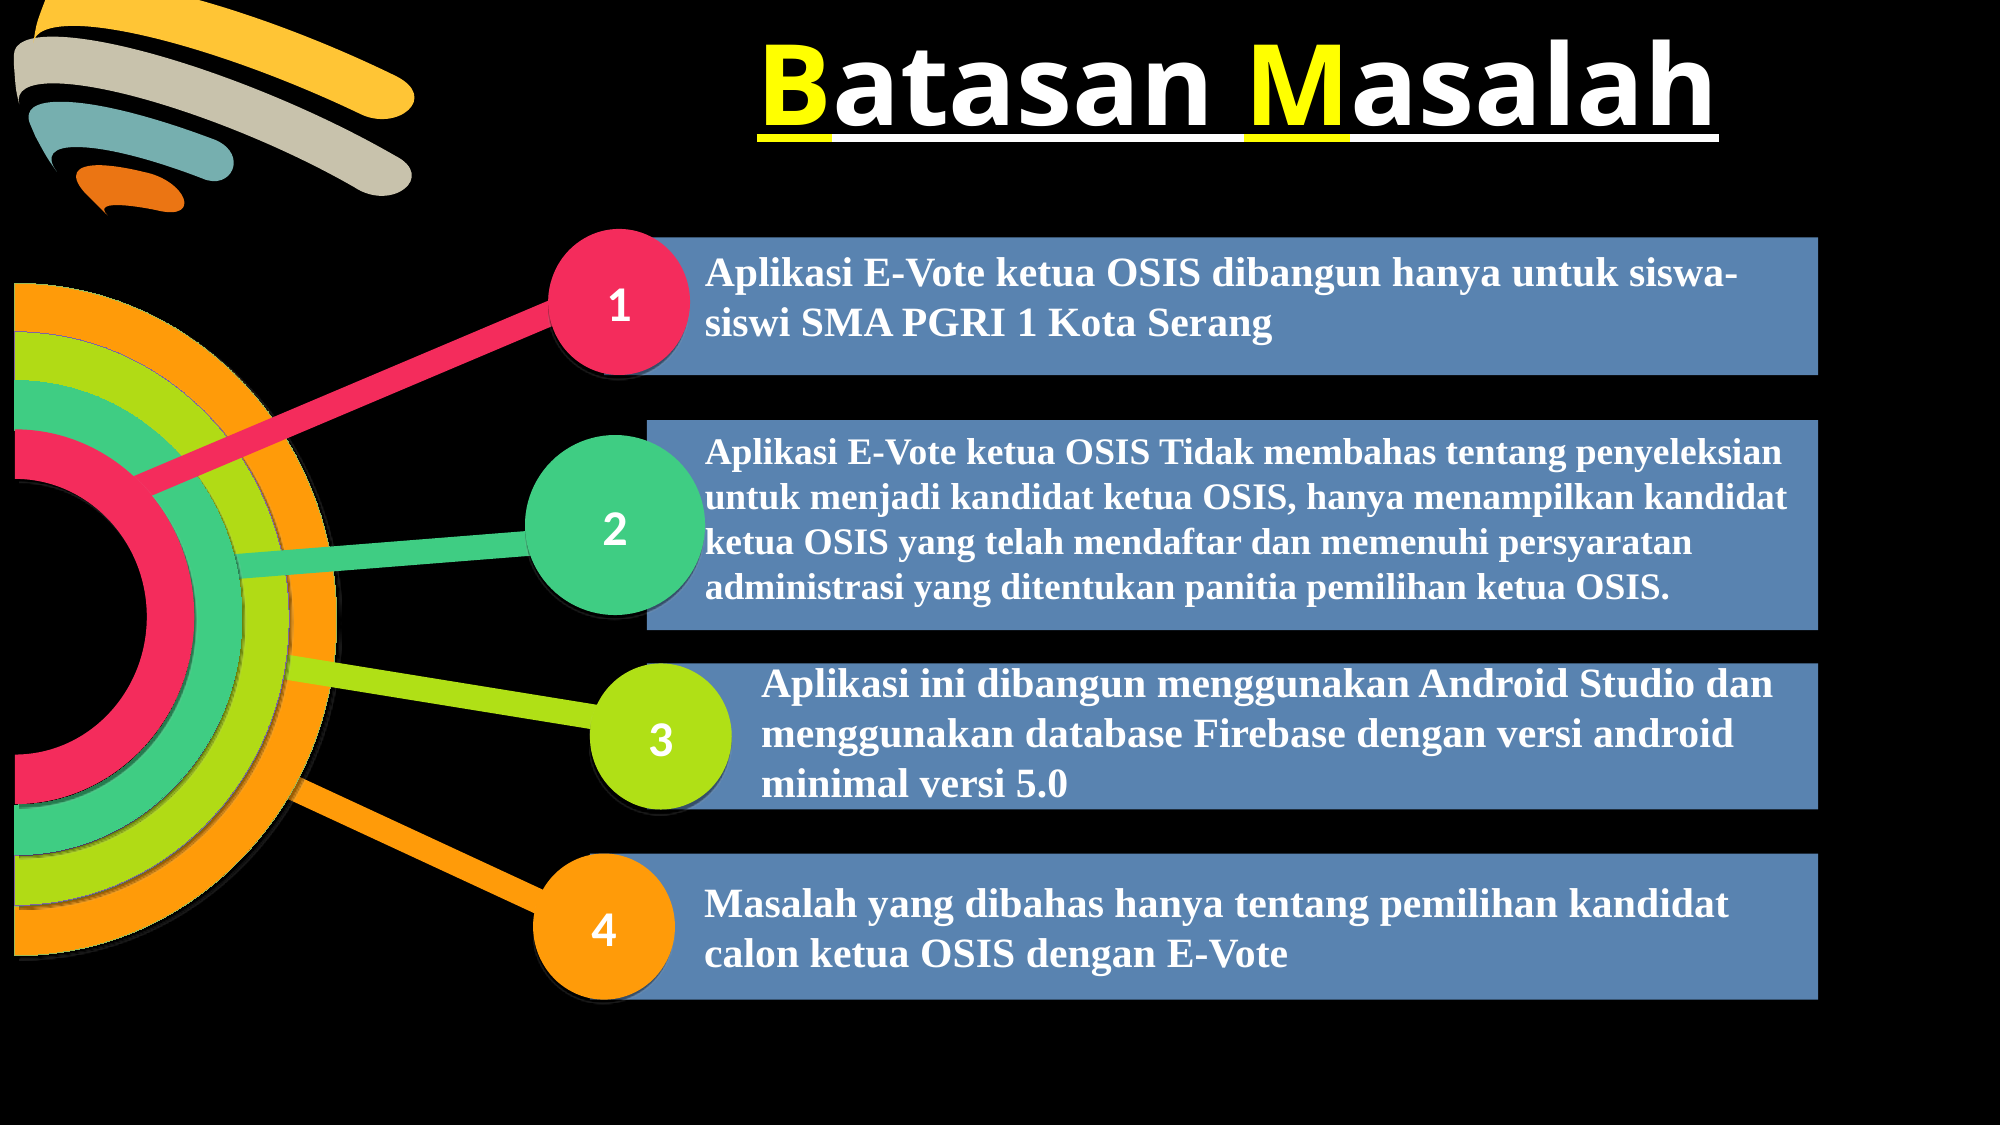

Batasan Masalah
1
Aplikasi E-Vote ketua OSIS dibangun hanya untuk siswa-siswi SMA PGRI 1 Kota Serang
Aplikasi E-Vote ketua OSIS Tidak membahas tentang penyeleksian untuk menjadi kandidat ketua OSIS, hanya menampilkan kandidat ketua OSIS yang telah mendaftar dan memenuhi persyaratan administrasi yang ditentukan panitia pemilihan ketua OSIS.
2
Aplikasi ini dibangun menggunakan Android Studio dan menggunakan database Firebase dengan versi android minimal versi 5.0
3
4
Masalah yang dibahas hanya tentang pemilihan kandidat calon ketua OSIS dengan E-Vote